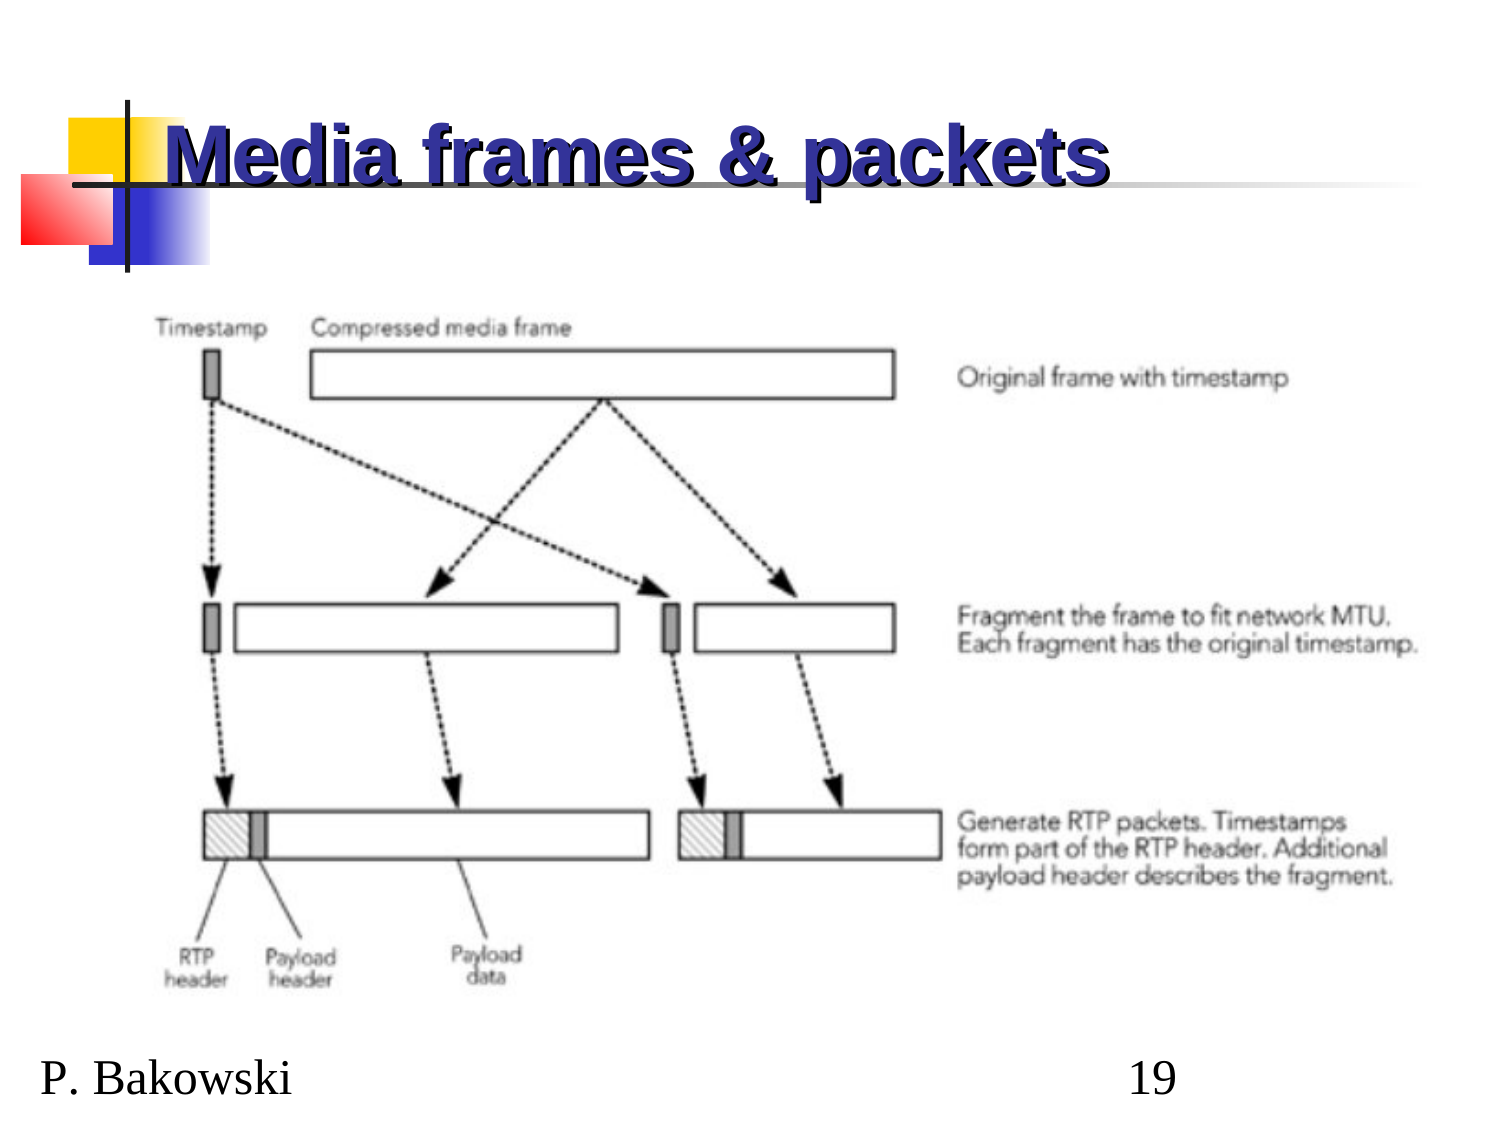

# Media frames & packets
P.Bakowski
19